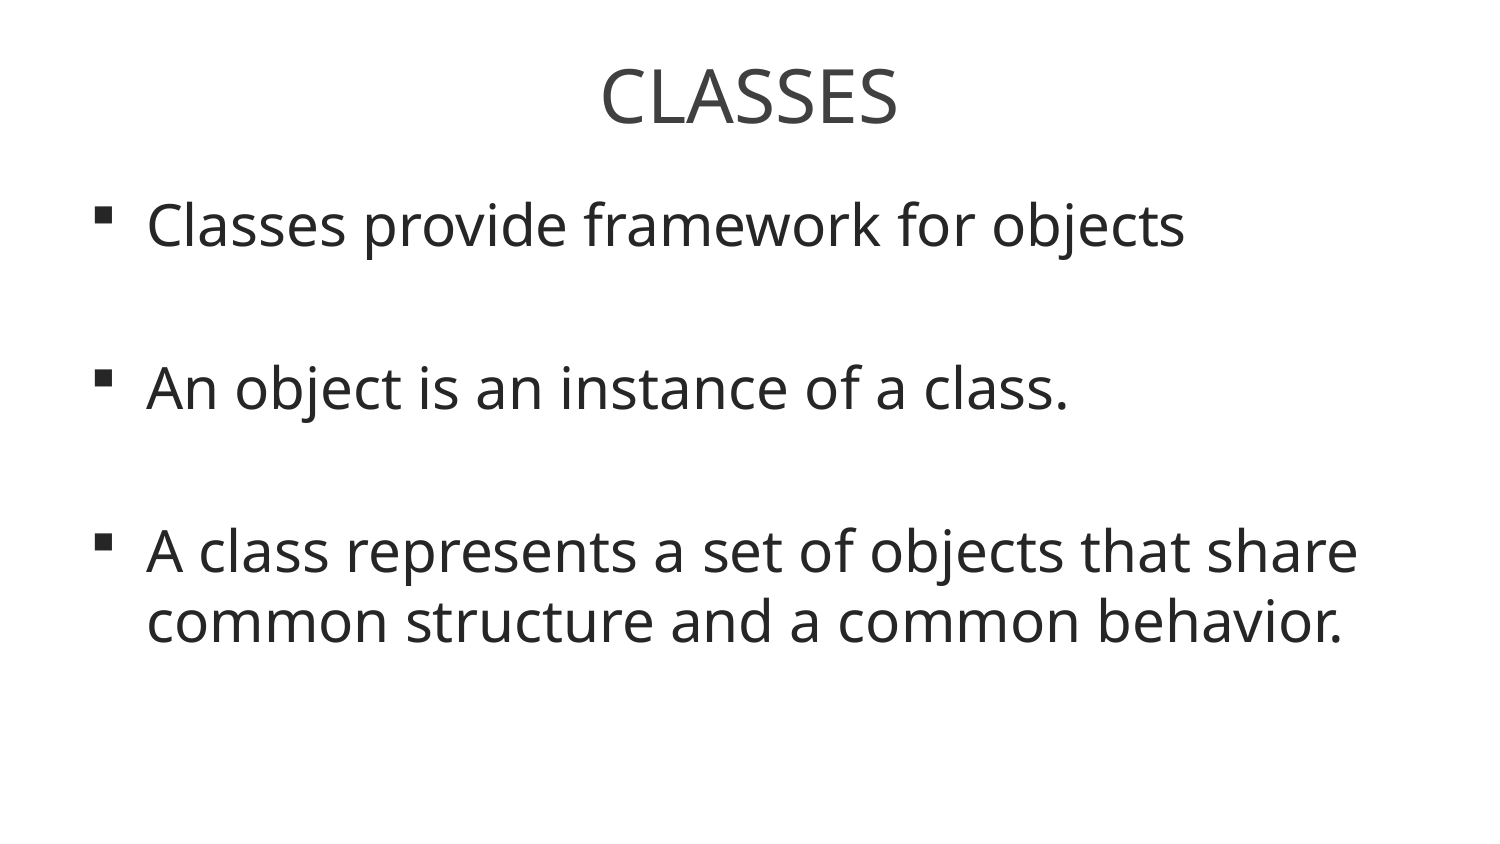

# Classes
Classes provide framework for objects
An object is an instance of a class.
A class represents a set of objects that share common structure and a common behavior.